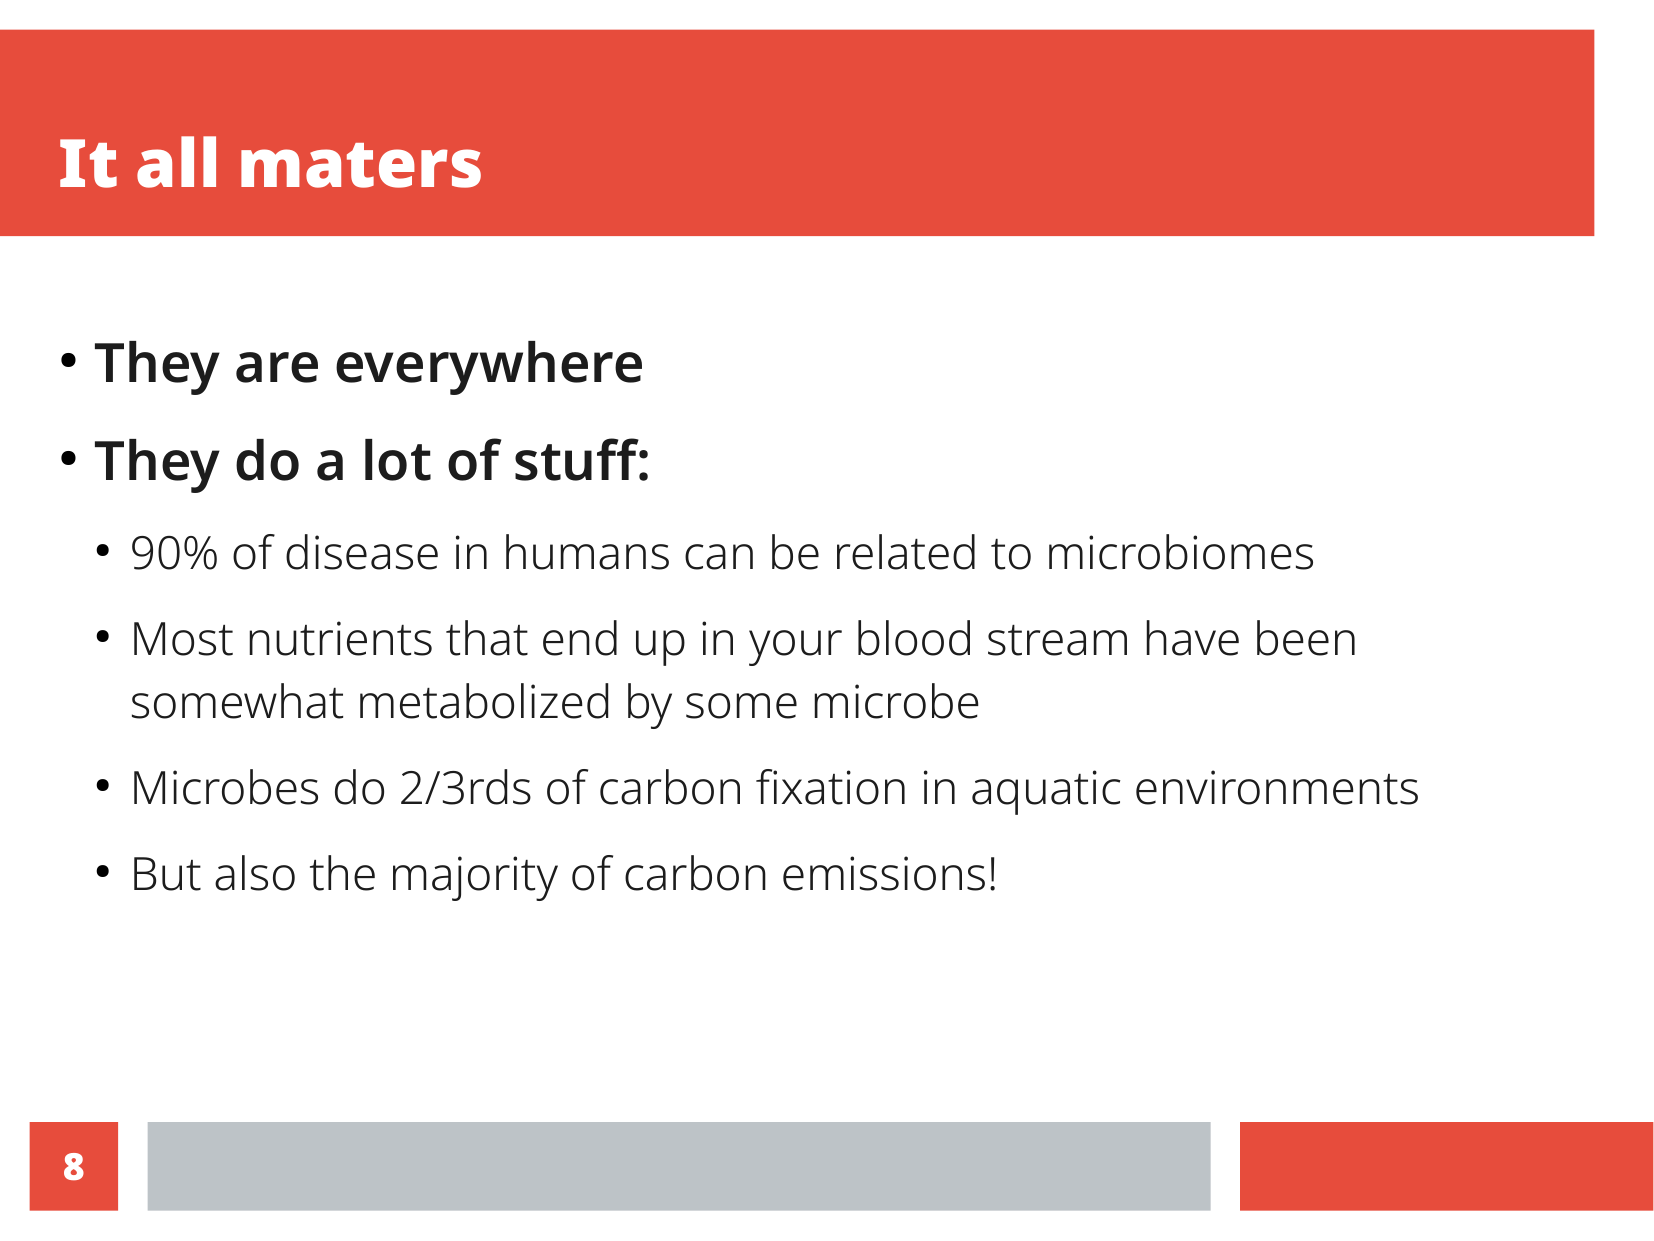

# It all maters
They are everywhere
They do a lot of stuff:
90% of disease in humans can be related to microbiomes
Most nutrients that end up in your blood stream have been somewhat metabolized by some microbe
Microbes do 2/3rds of carbon fixation in aquatic environments
But also the majority of carbon emissions!
8